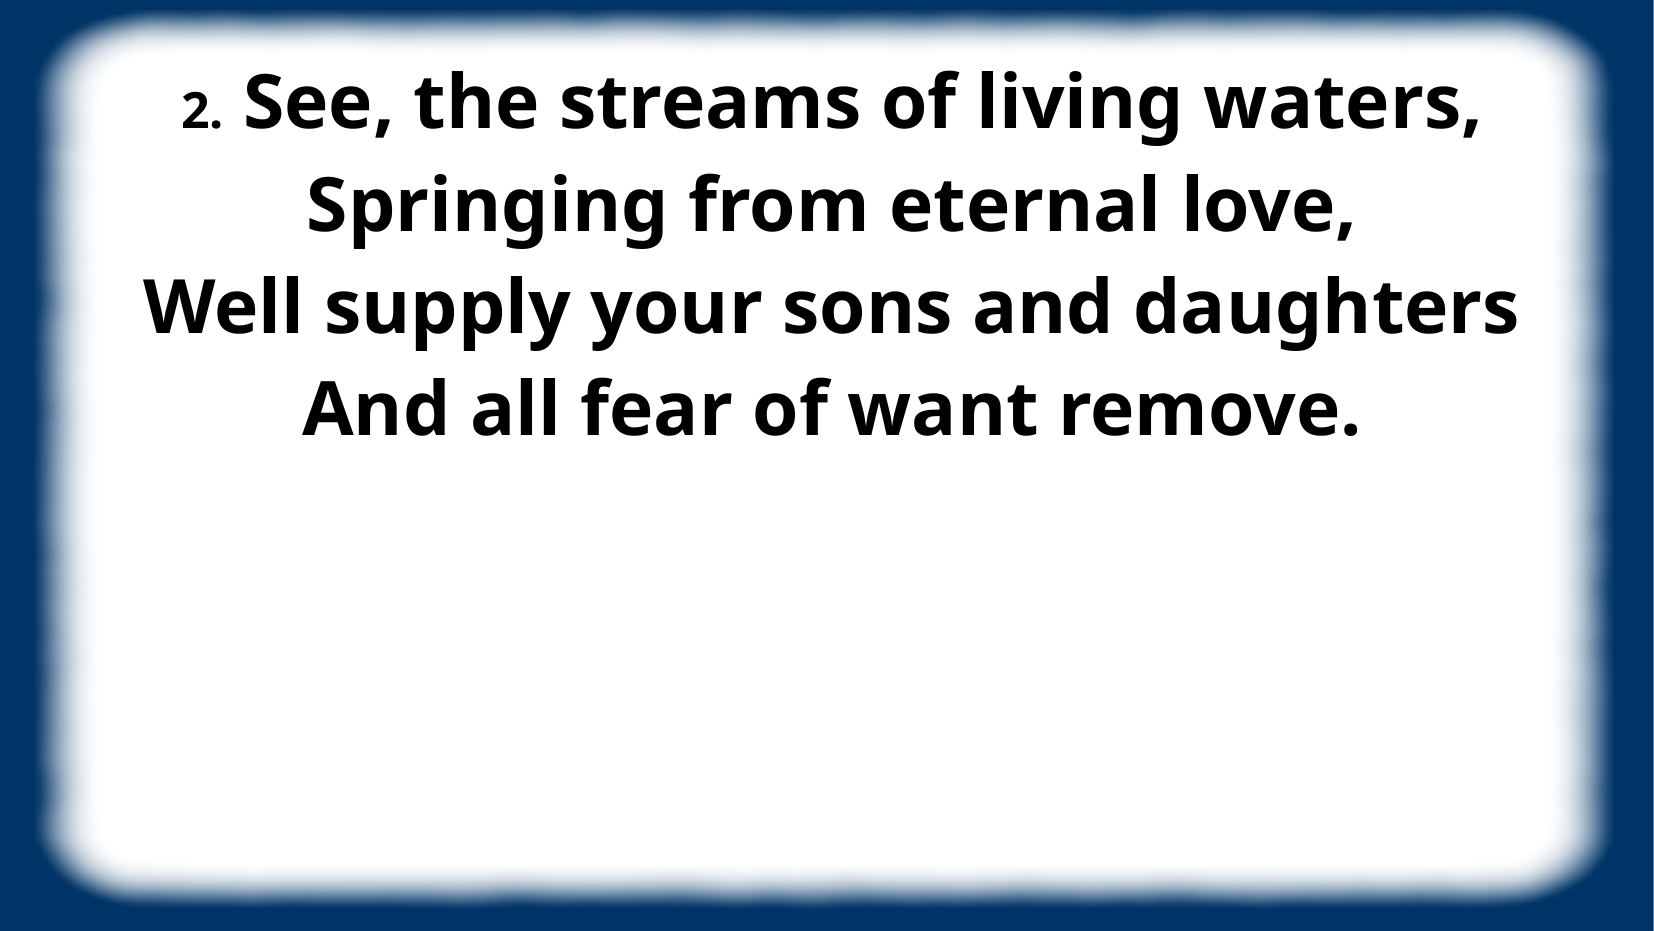

2. See, the streams of living waters,
Springing from eternal love,
Well supply your sons and daughters
And all fear of want remove.